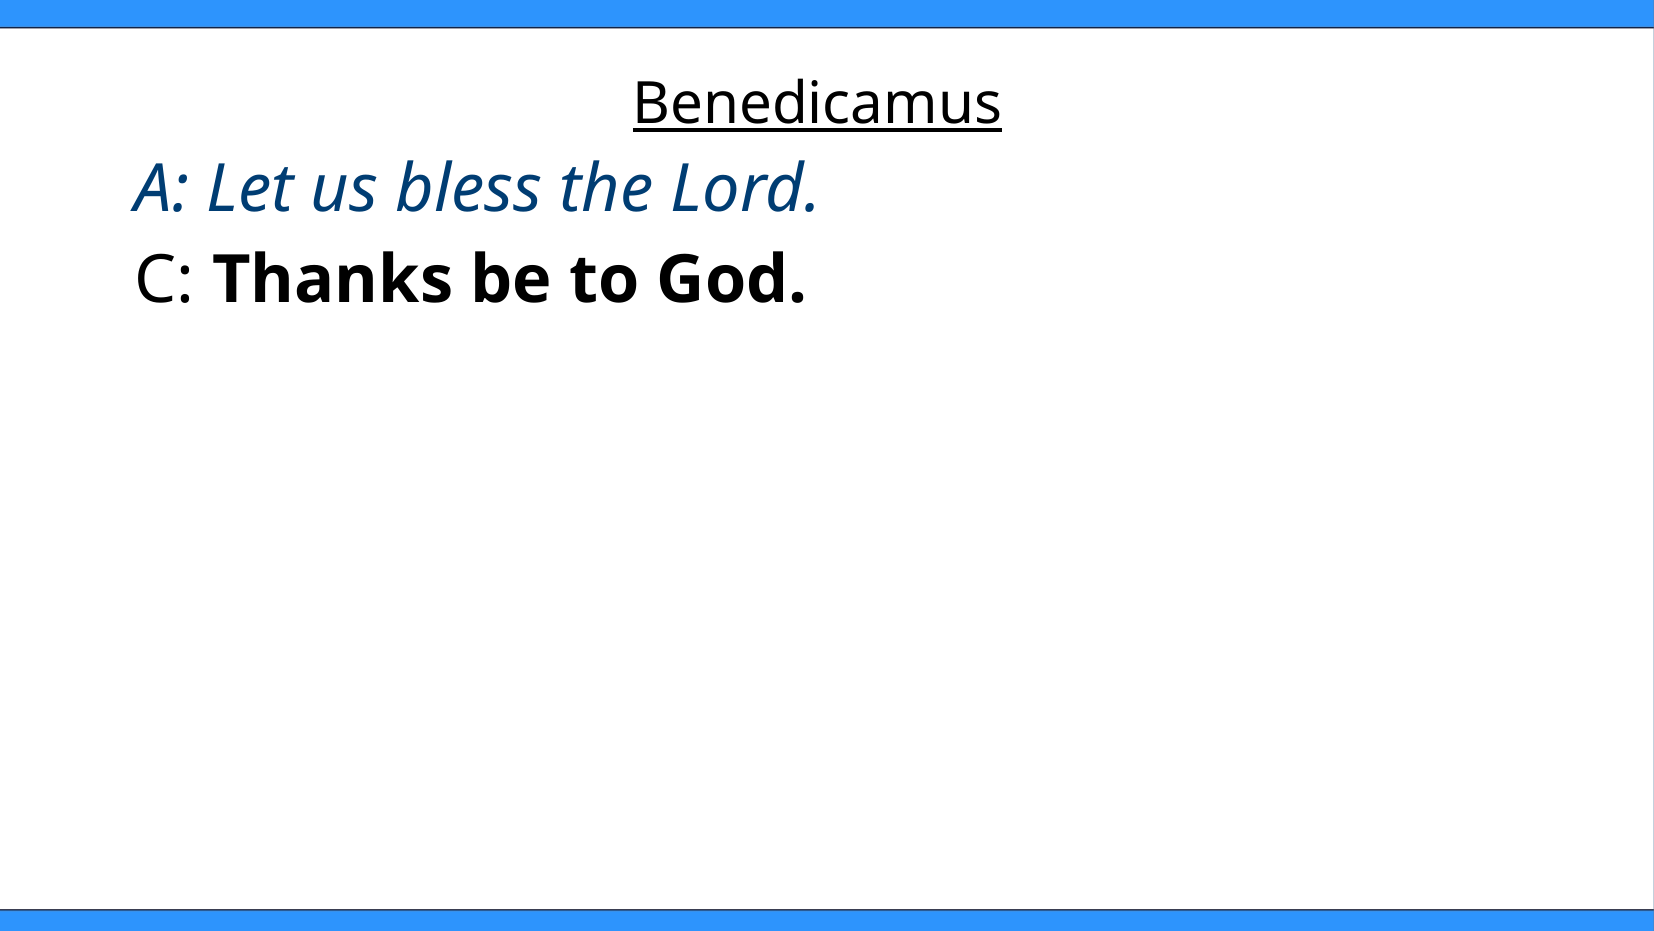

Benedicamus
A: Let us bless the Lord.
C: Thanks be to God.